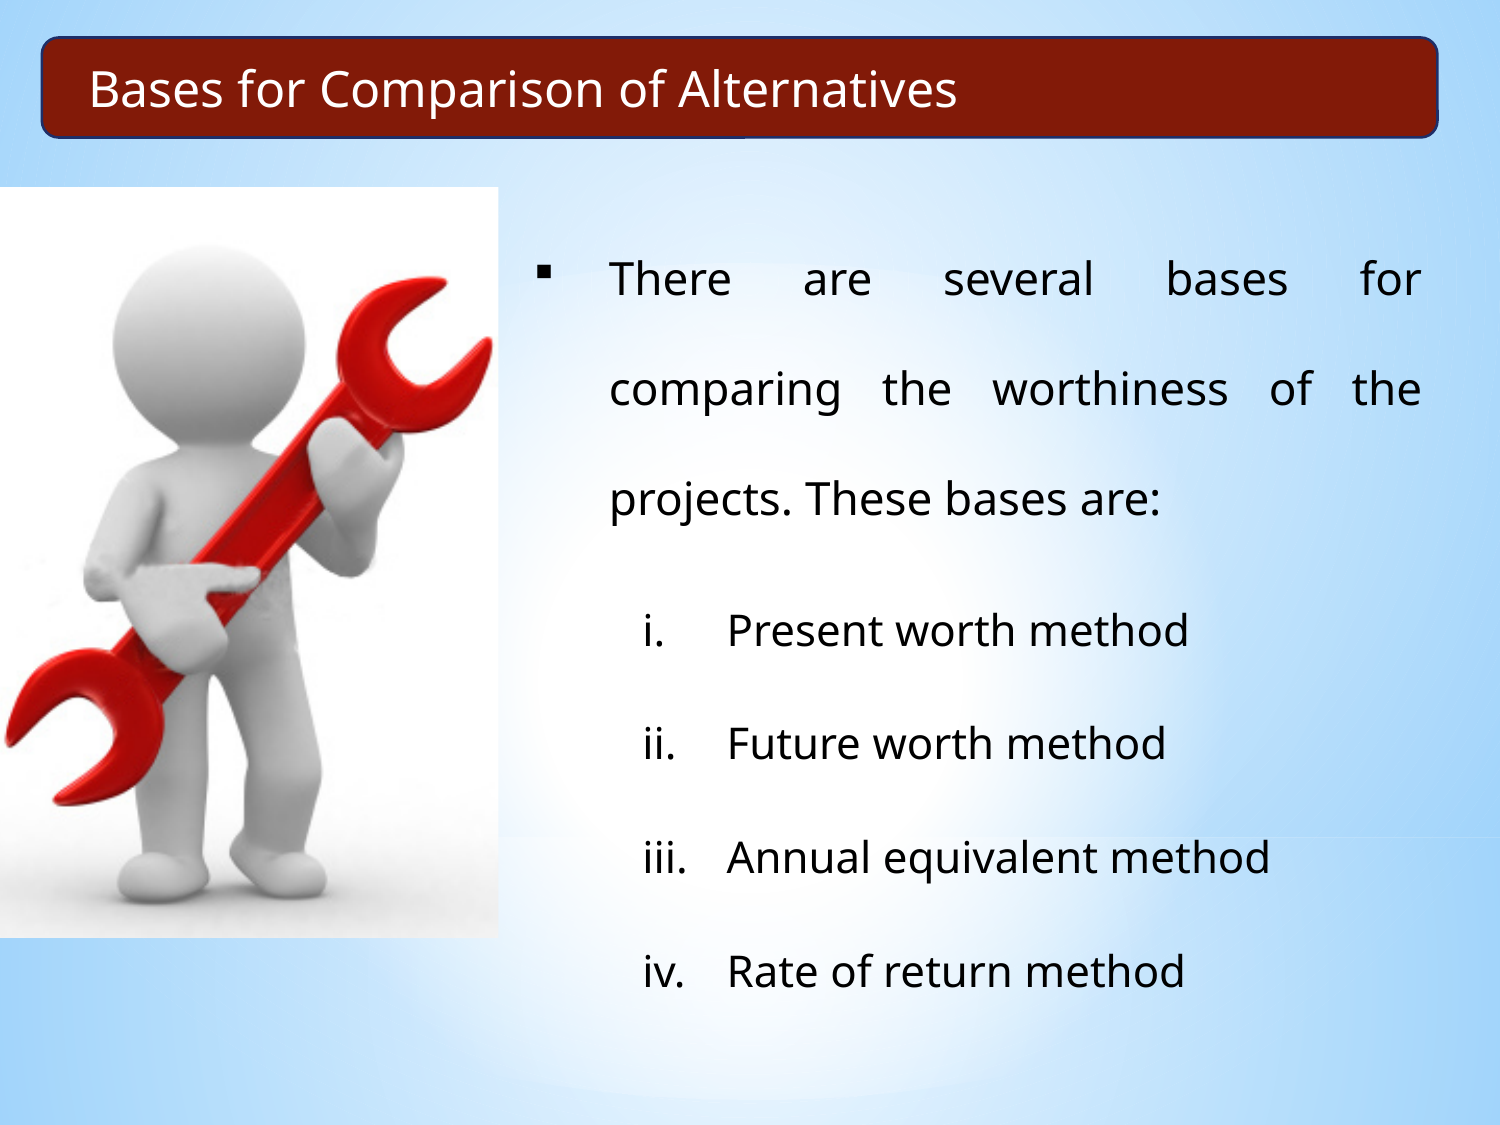

# Bases for Comparison of Alternatives
There are several bases for comparing the worthiness of the projects. These bases are:
Present worth method
Future worth method
Annual equivalent method
Rate of return method